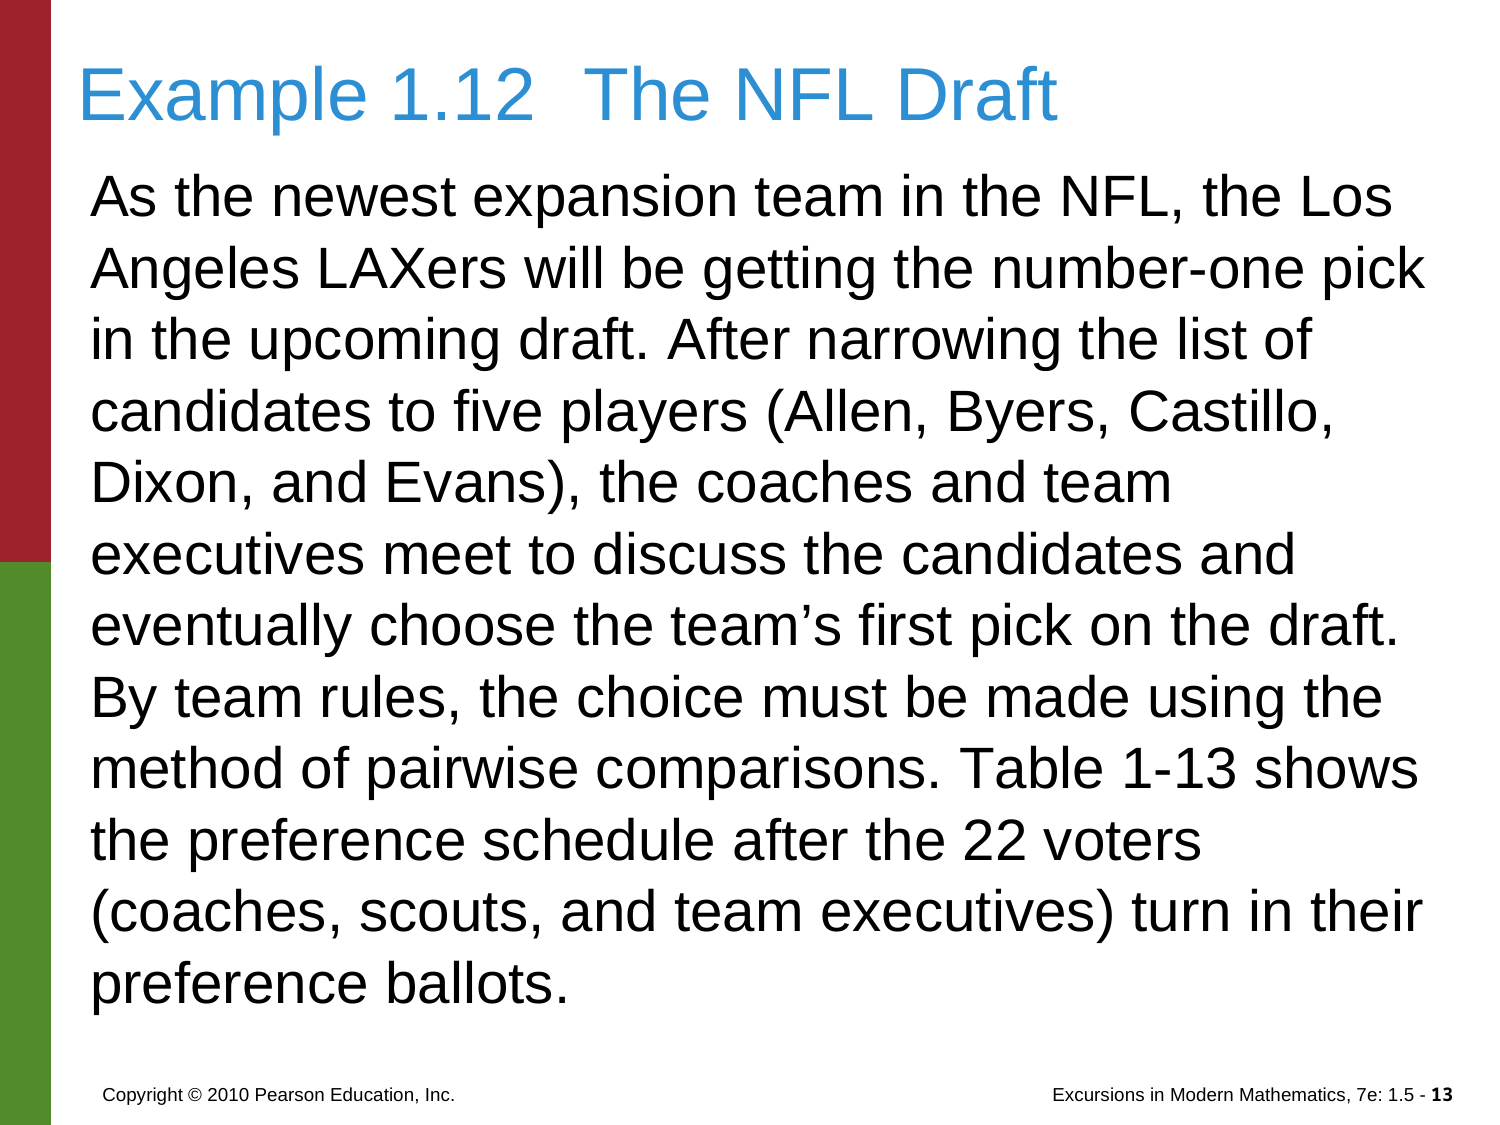

Example 1.12	The NFL Draft
# As the newest expansion team in the NFL, the Los Angeles LAXers will be getting the number-one pick in the upcoming draft. After narrowing the list of candidates to five players (Allen, Byers, Castillo, Dixon, and Evans), the coaches and team executives meet to discuss the candidates and eventually choose the team’s first pick on the draft. By team rules, the choice must be made using the method of pairwise comparisons. Table 1-13 shows the preference schedule after the 22 voters (coaches, scouts, and team executives) turn in their preference ballots.